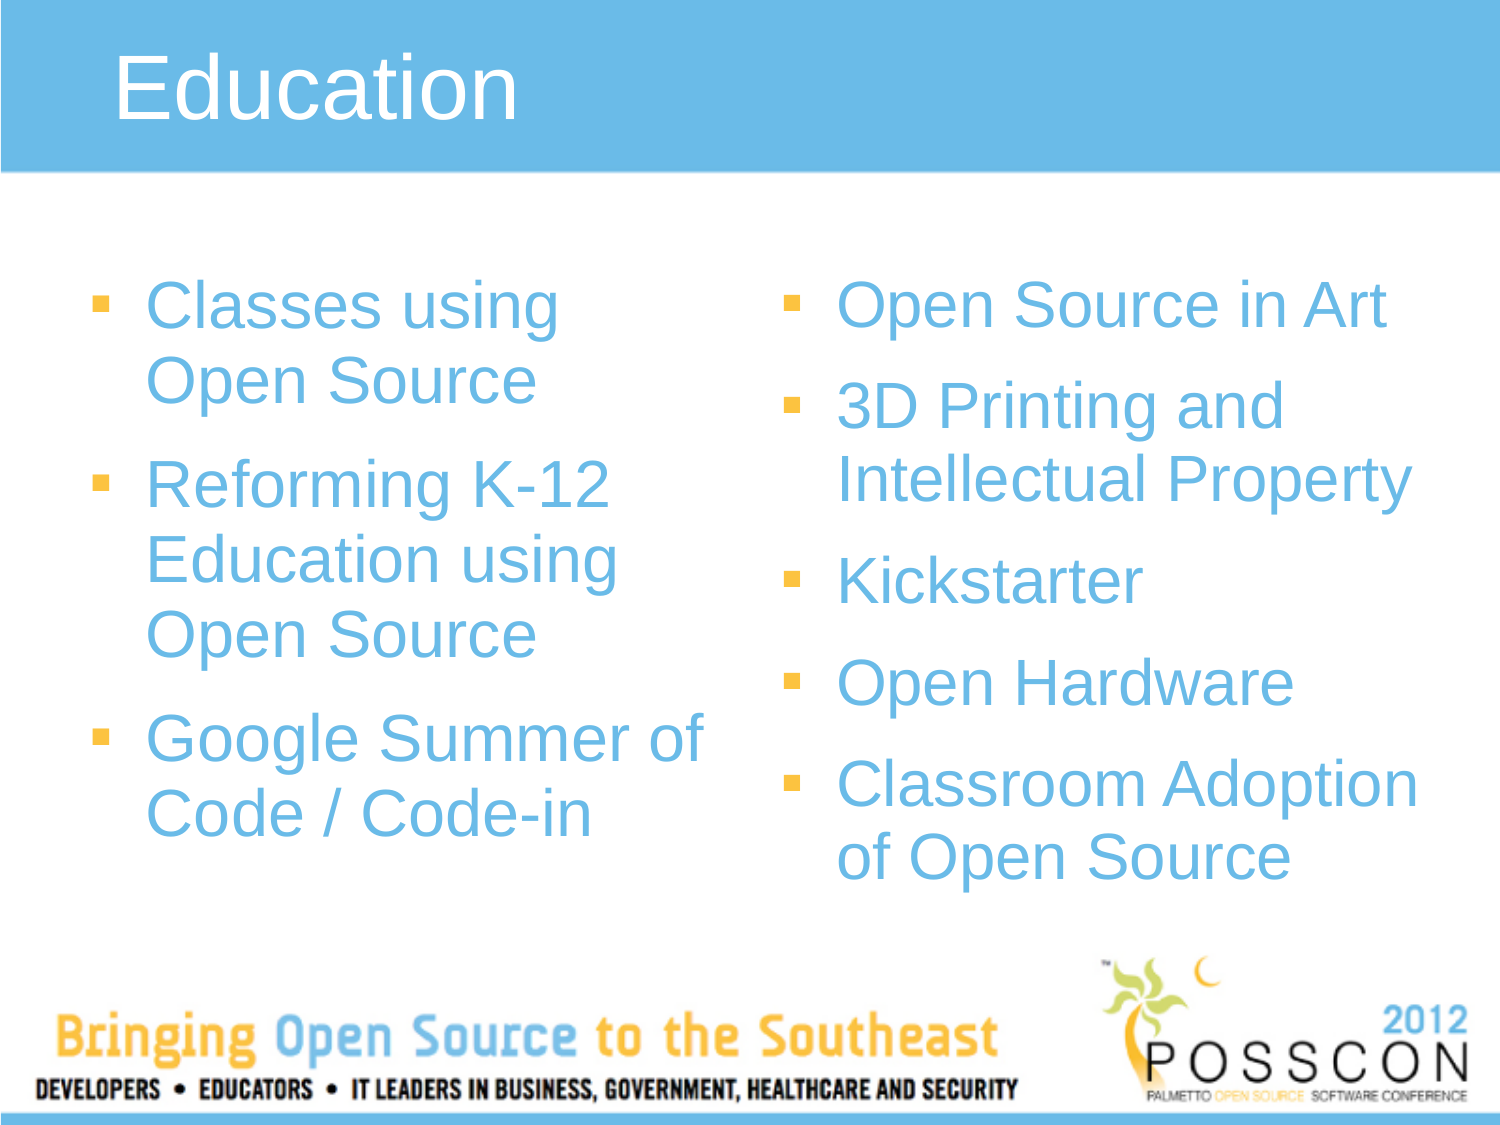

# Education
Classes using Open Source
Reforming K-12 Education using Open Source
Google Summer of Code / Code-in
Open Source in Art
3D Printing and Intellectual Property
Kickstarter
Open Hardware
Classroom Adoption of Open Source